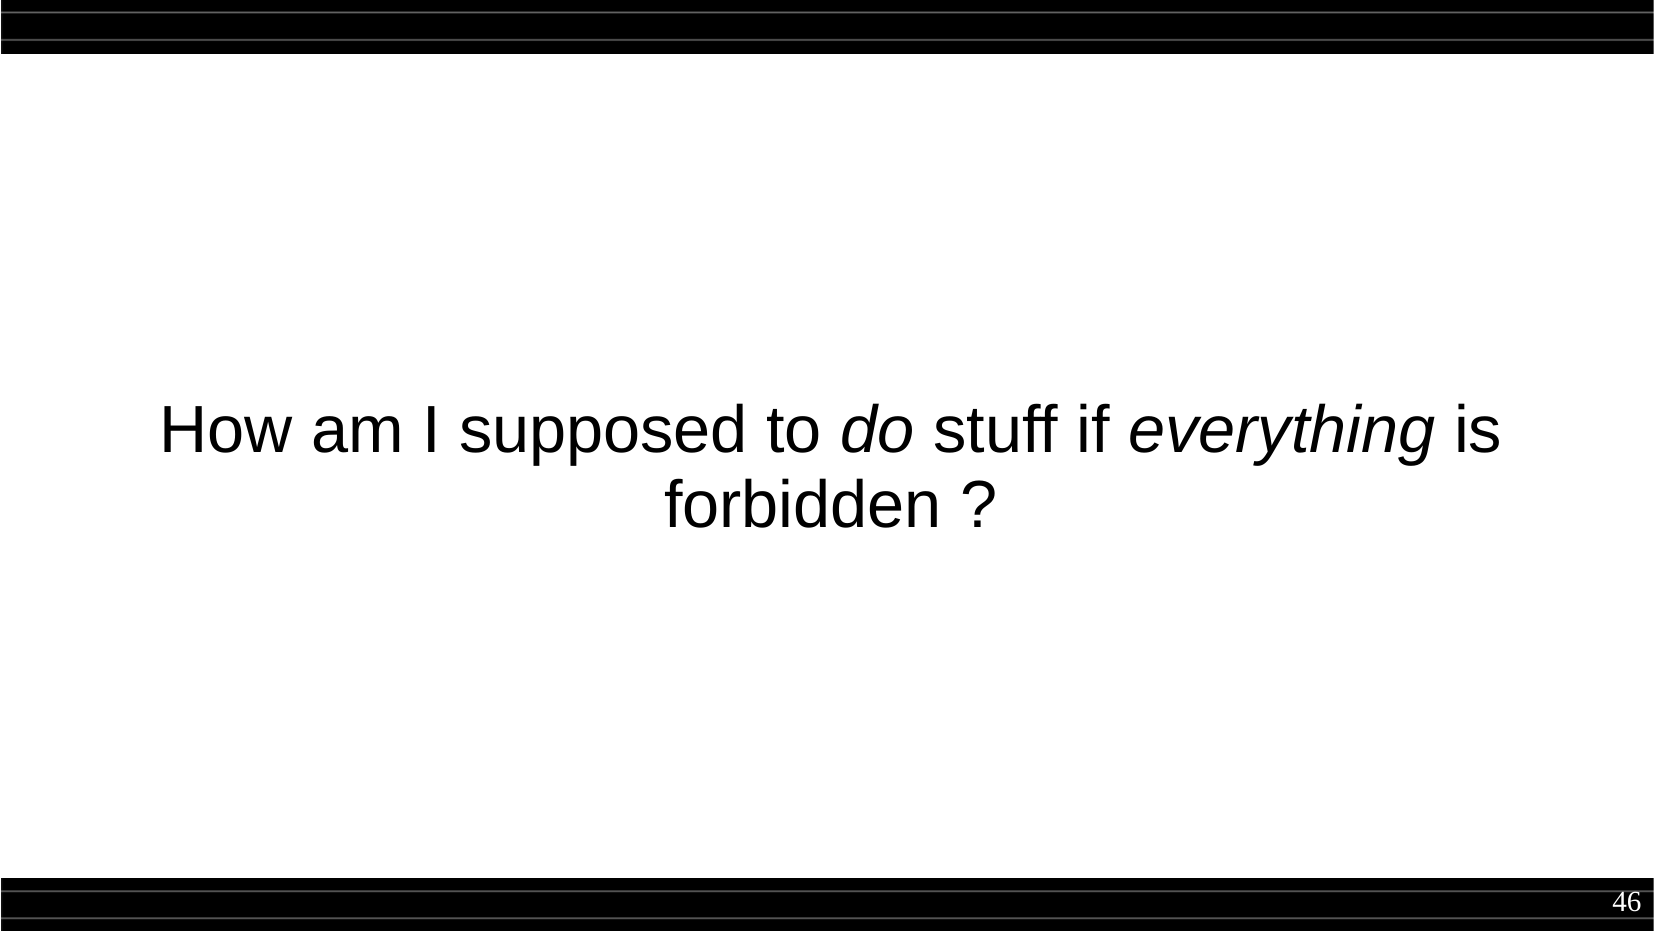

How am I supposed to do stuff if everything is forbidden ?